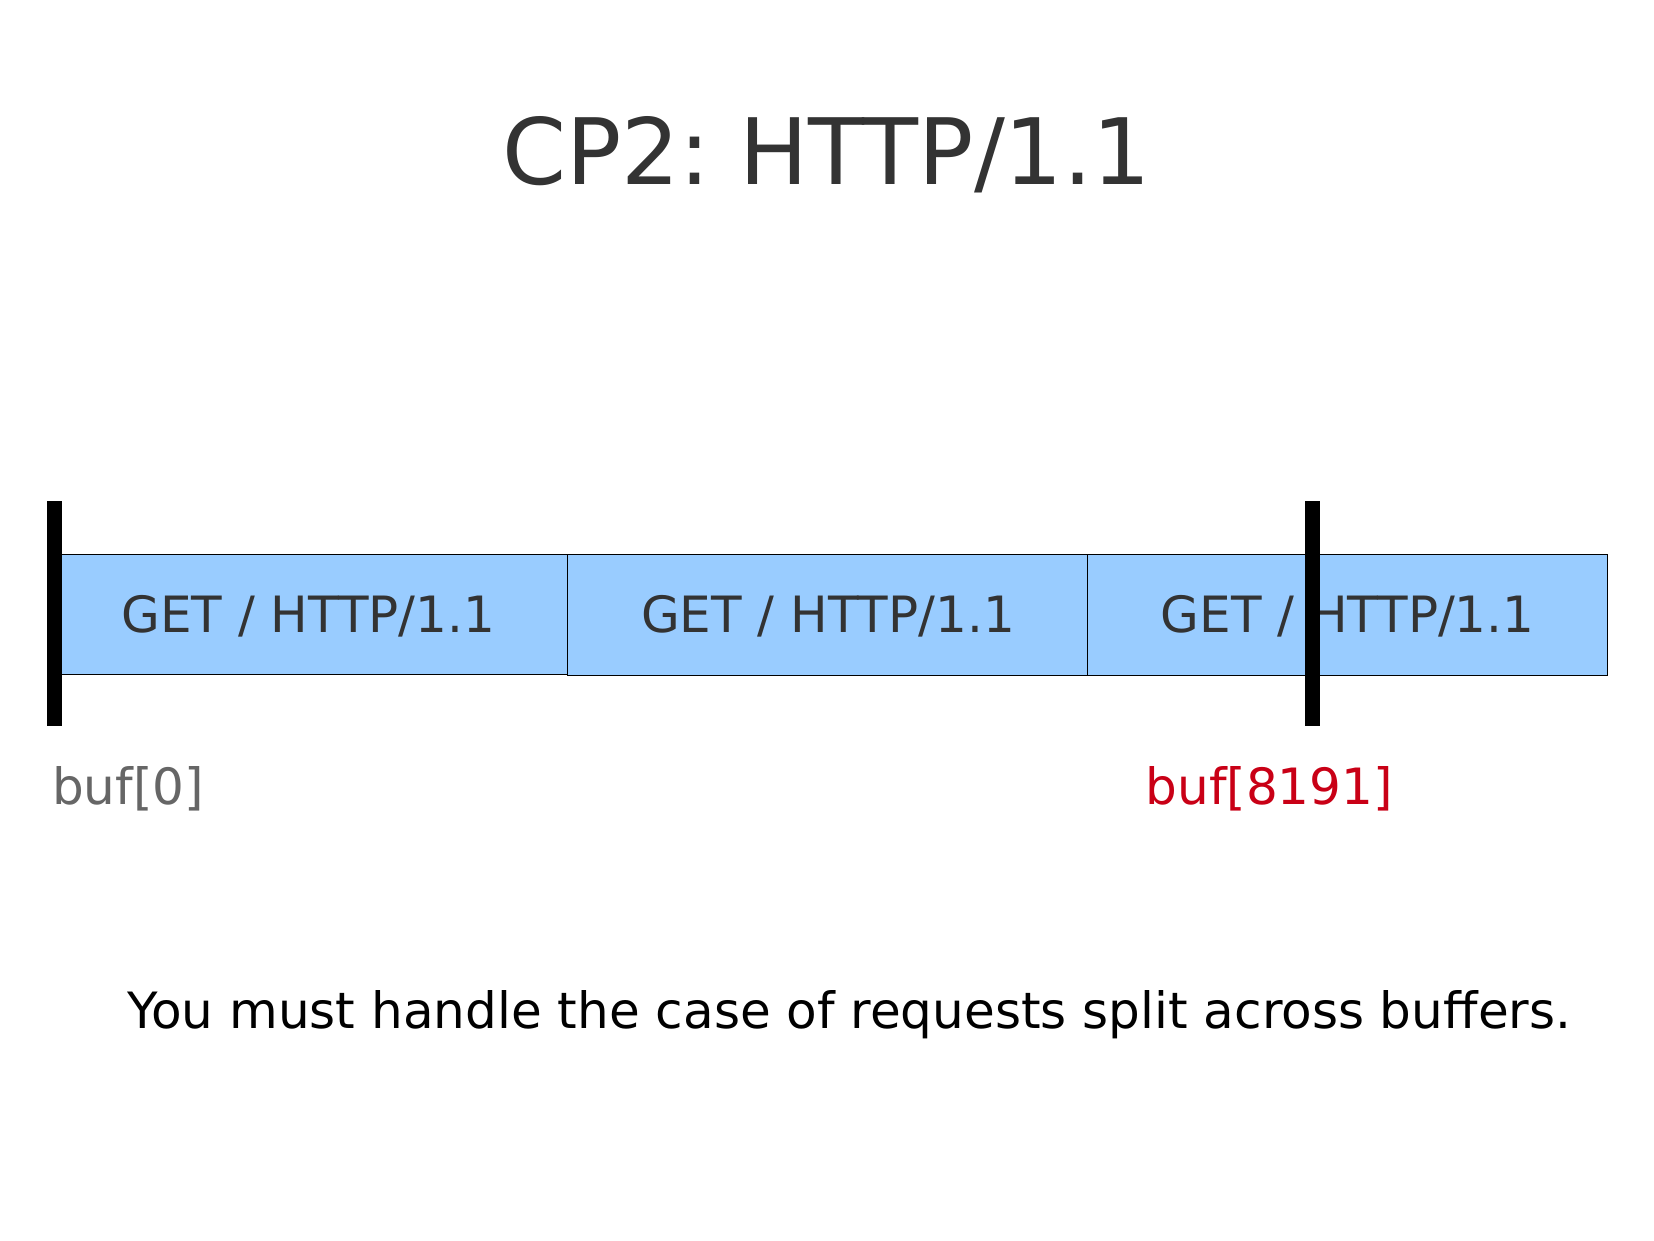

# CP2: HTTP/1.1
GET / HTTP/1.1
GET / HTTP/1.1
GET / HTTP/1.1
buf[8191]
buf[0]
You must handle the case of requests split across buffers.